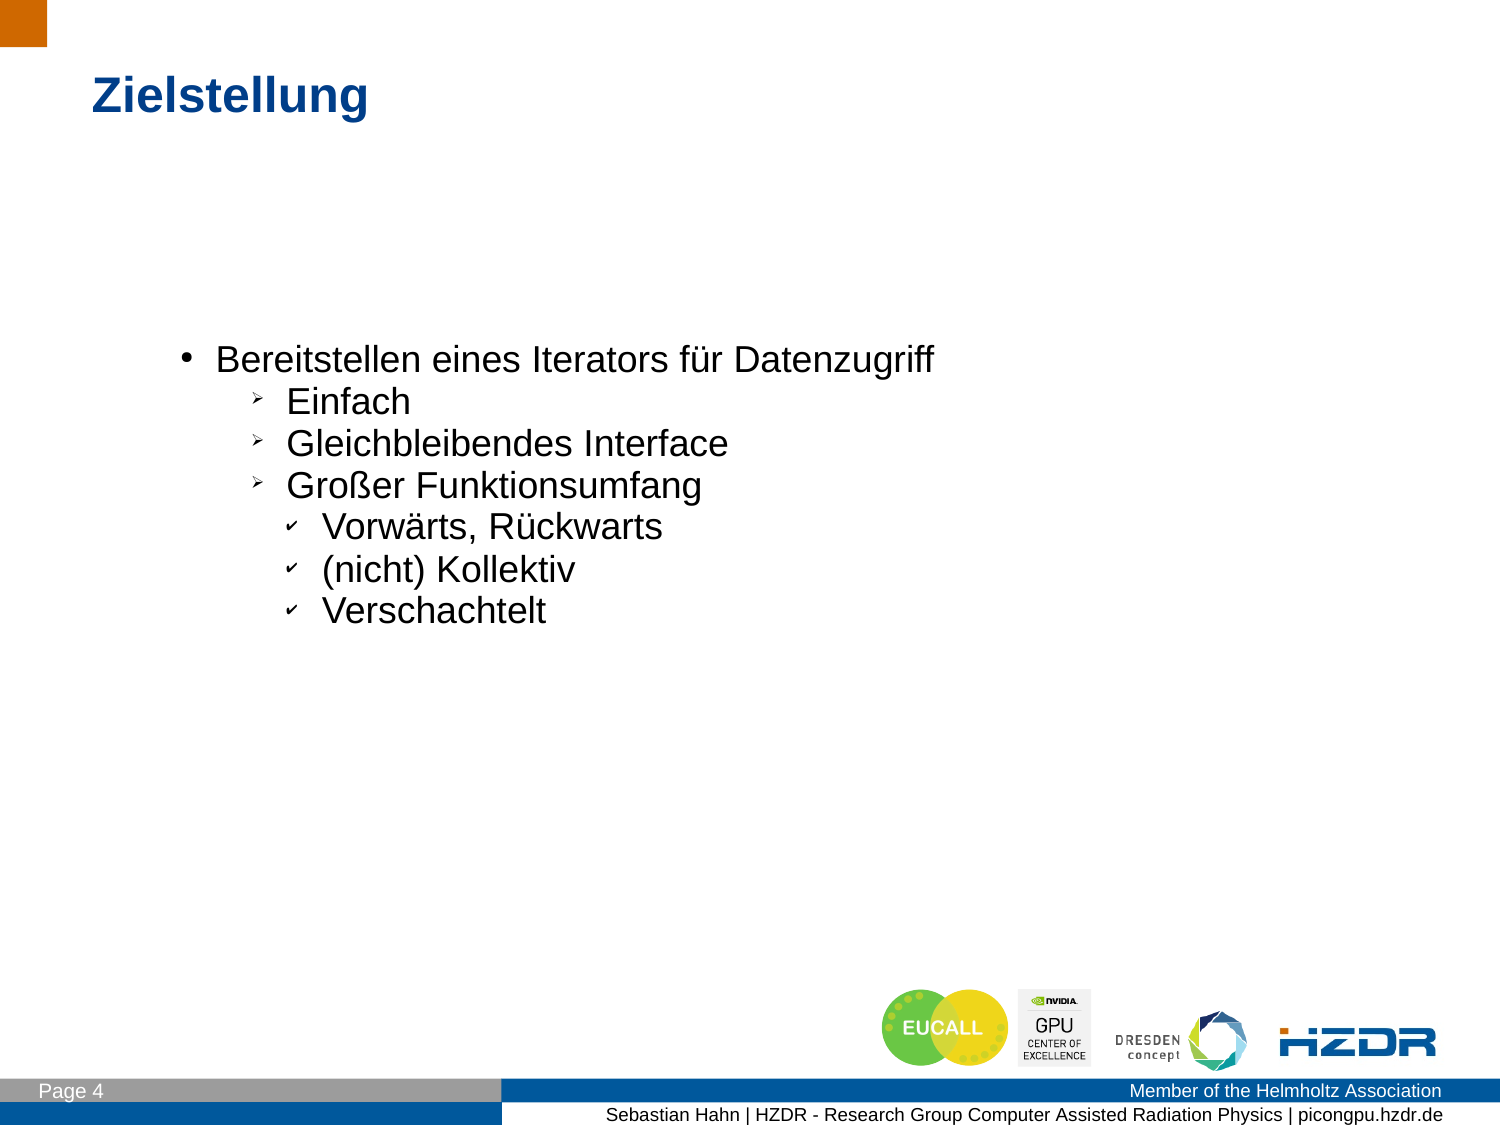

# Zielstellung
Bereitstellen eines Iterators für Datenzugriff
Einfach
Gleichbleibendes Interface
Großer Funktionsumfang
Vorwärts, Rückwarts
(nicht) Kollektiv
Verschachtelt